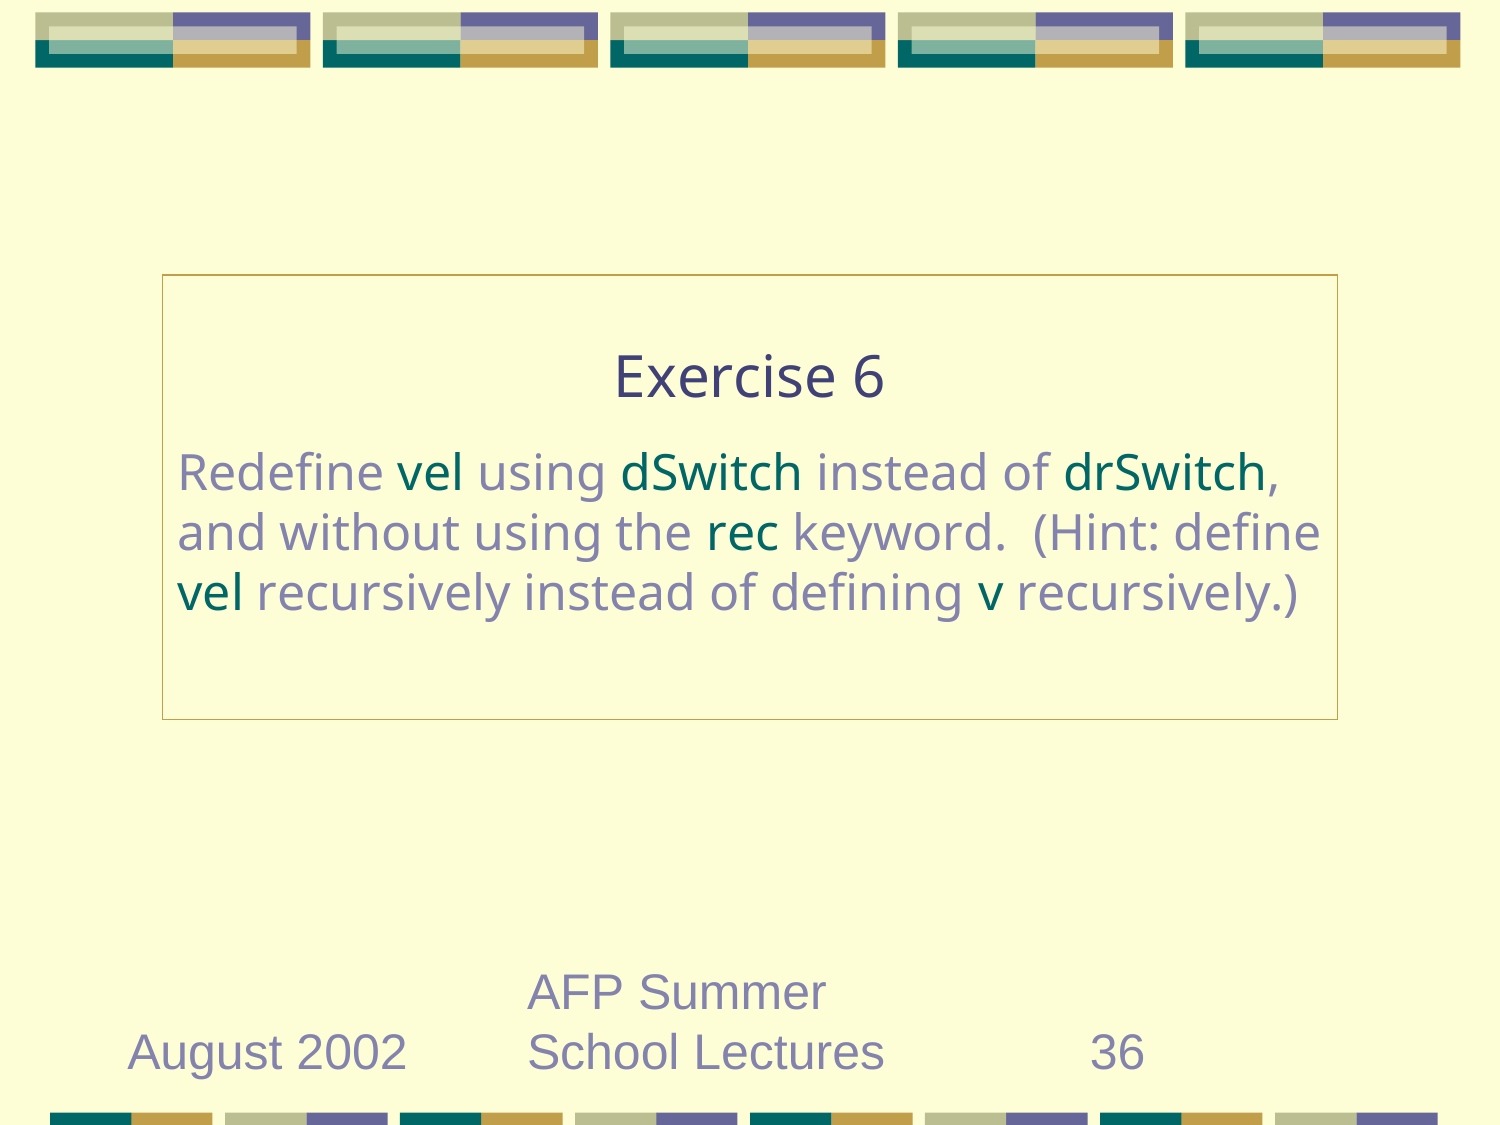

Exercise 6
Redefine vel using dSwitch instead of drSwitch, and without using the rec keyword. (Hint: define vel recursively instead of defining v recursively.)‏
August 2002
36